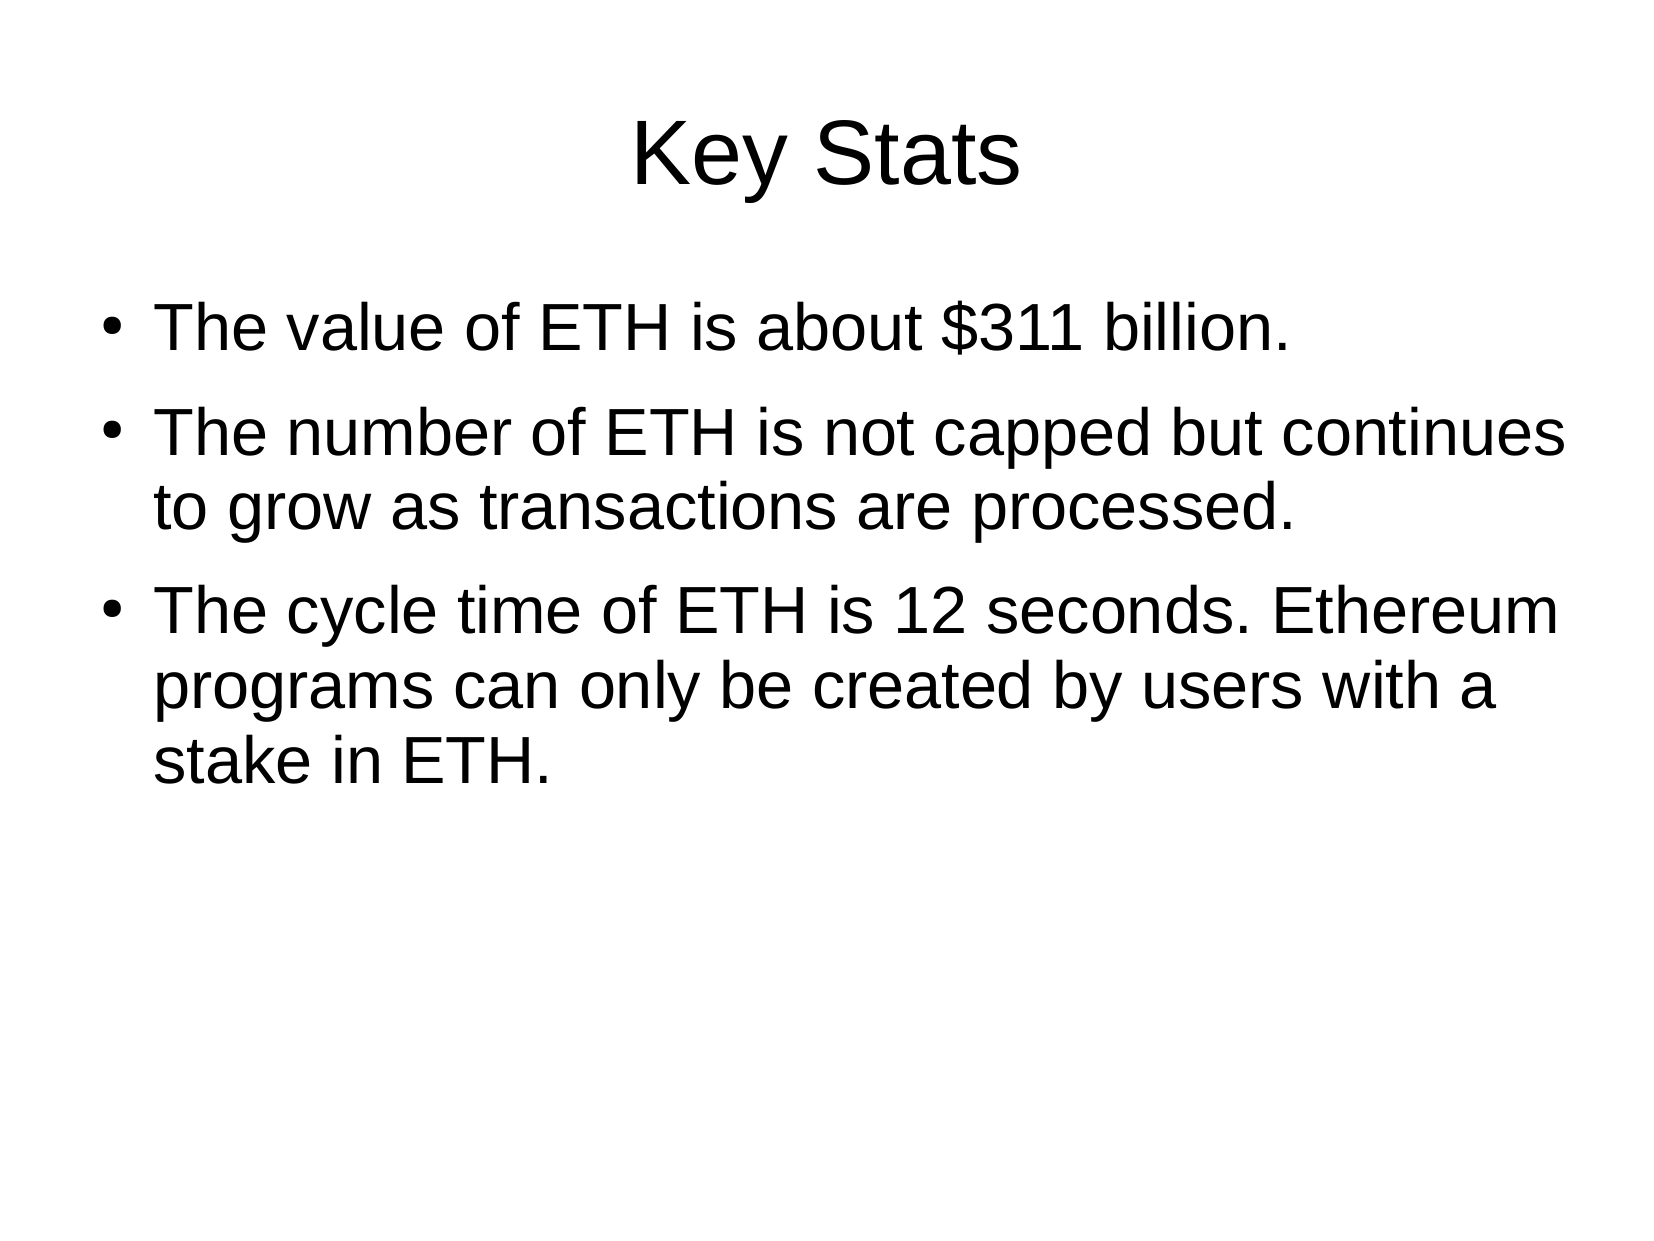

# Key Stats
The value of ETH is about $311 billion.
The number of ETH is not capped but continues to grow as transactions are processed.
The cycle time of ETH is 12 seconds. Ethereum programs can only be created by users with a stake in ETH.